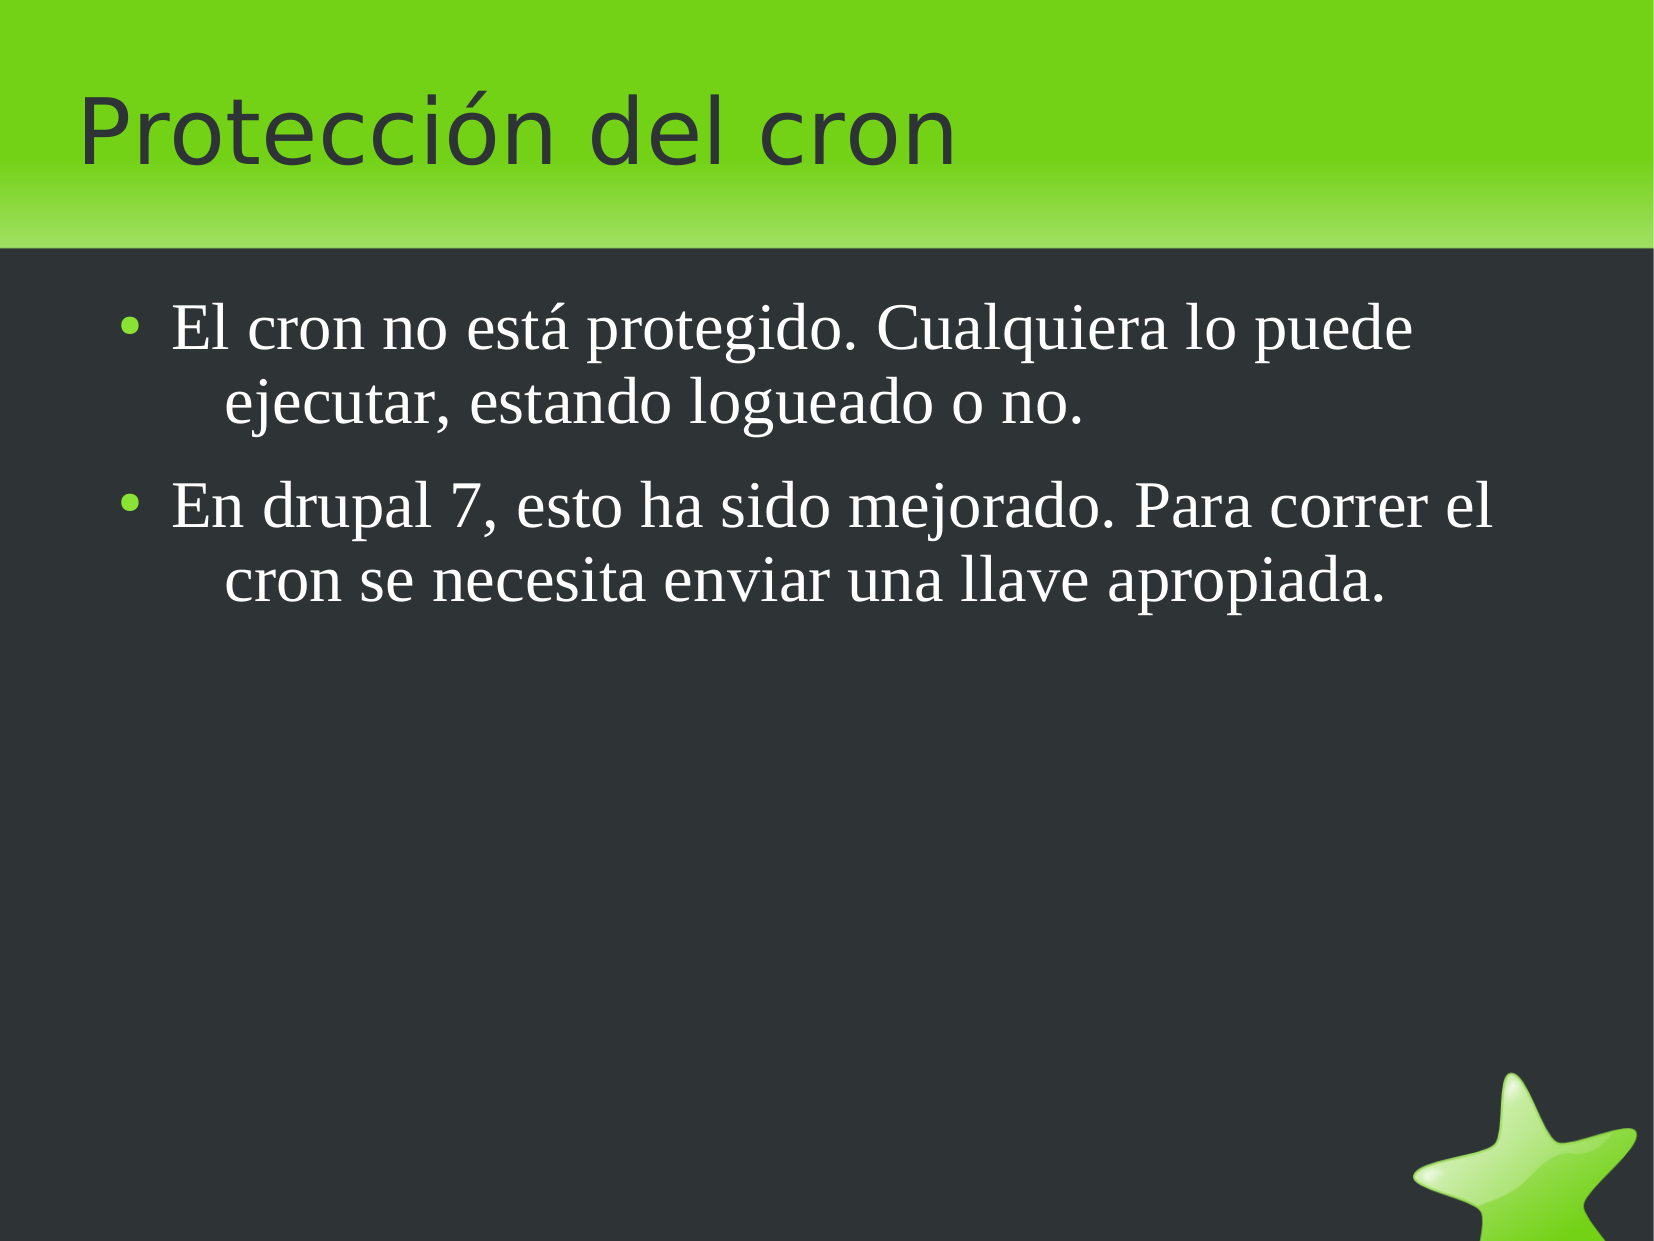

# Protección del cron
El cron no está protegido. Cualquiera lo puede ejecutar, estando logueado o no.
En drupal 7, esto ha sido mejorado. Para correr el cron se necesita enviar una llave apropiada.